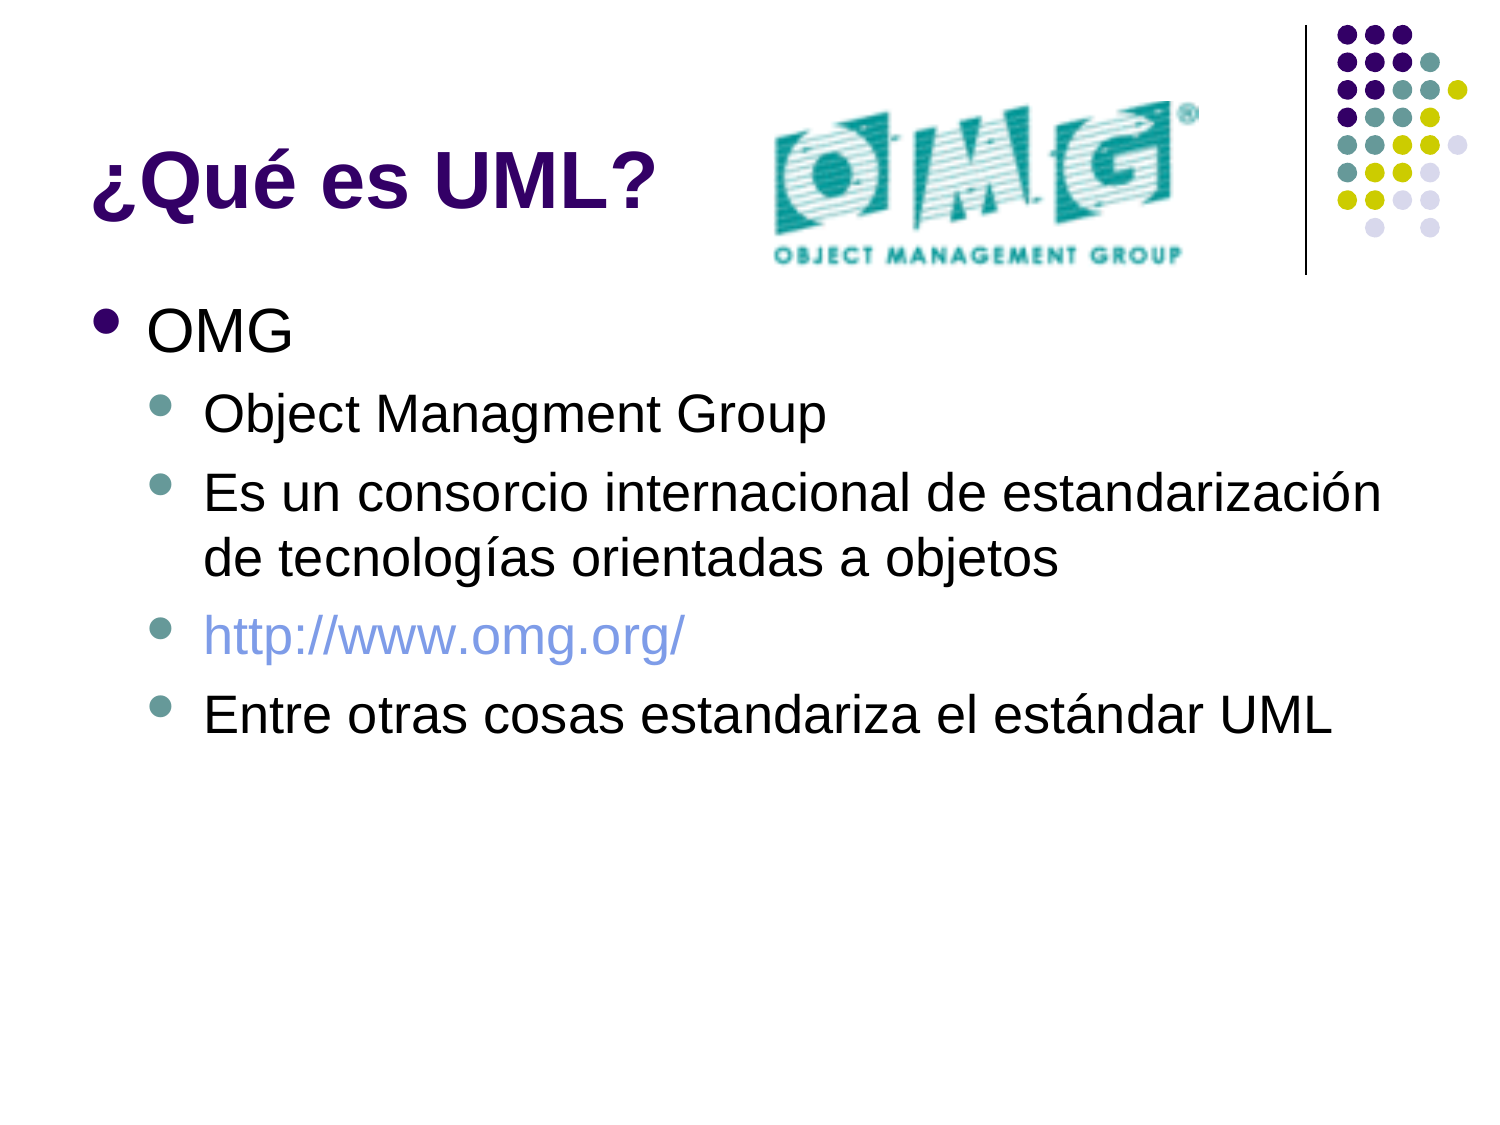

# ¿Qué es UML?
OMG
Object Managment Group
Es un consorcio internacional de estandarización de tecnologías orientadas a objetos
http://www.omg.org/
Entre otras cosas estandariza el estándar UML